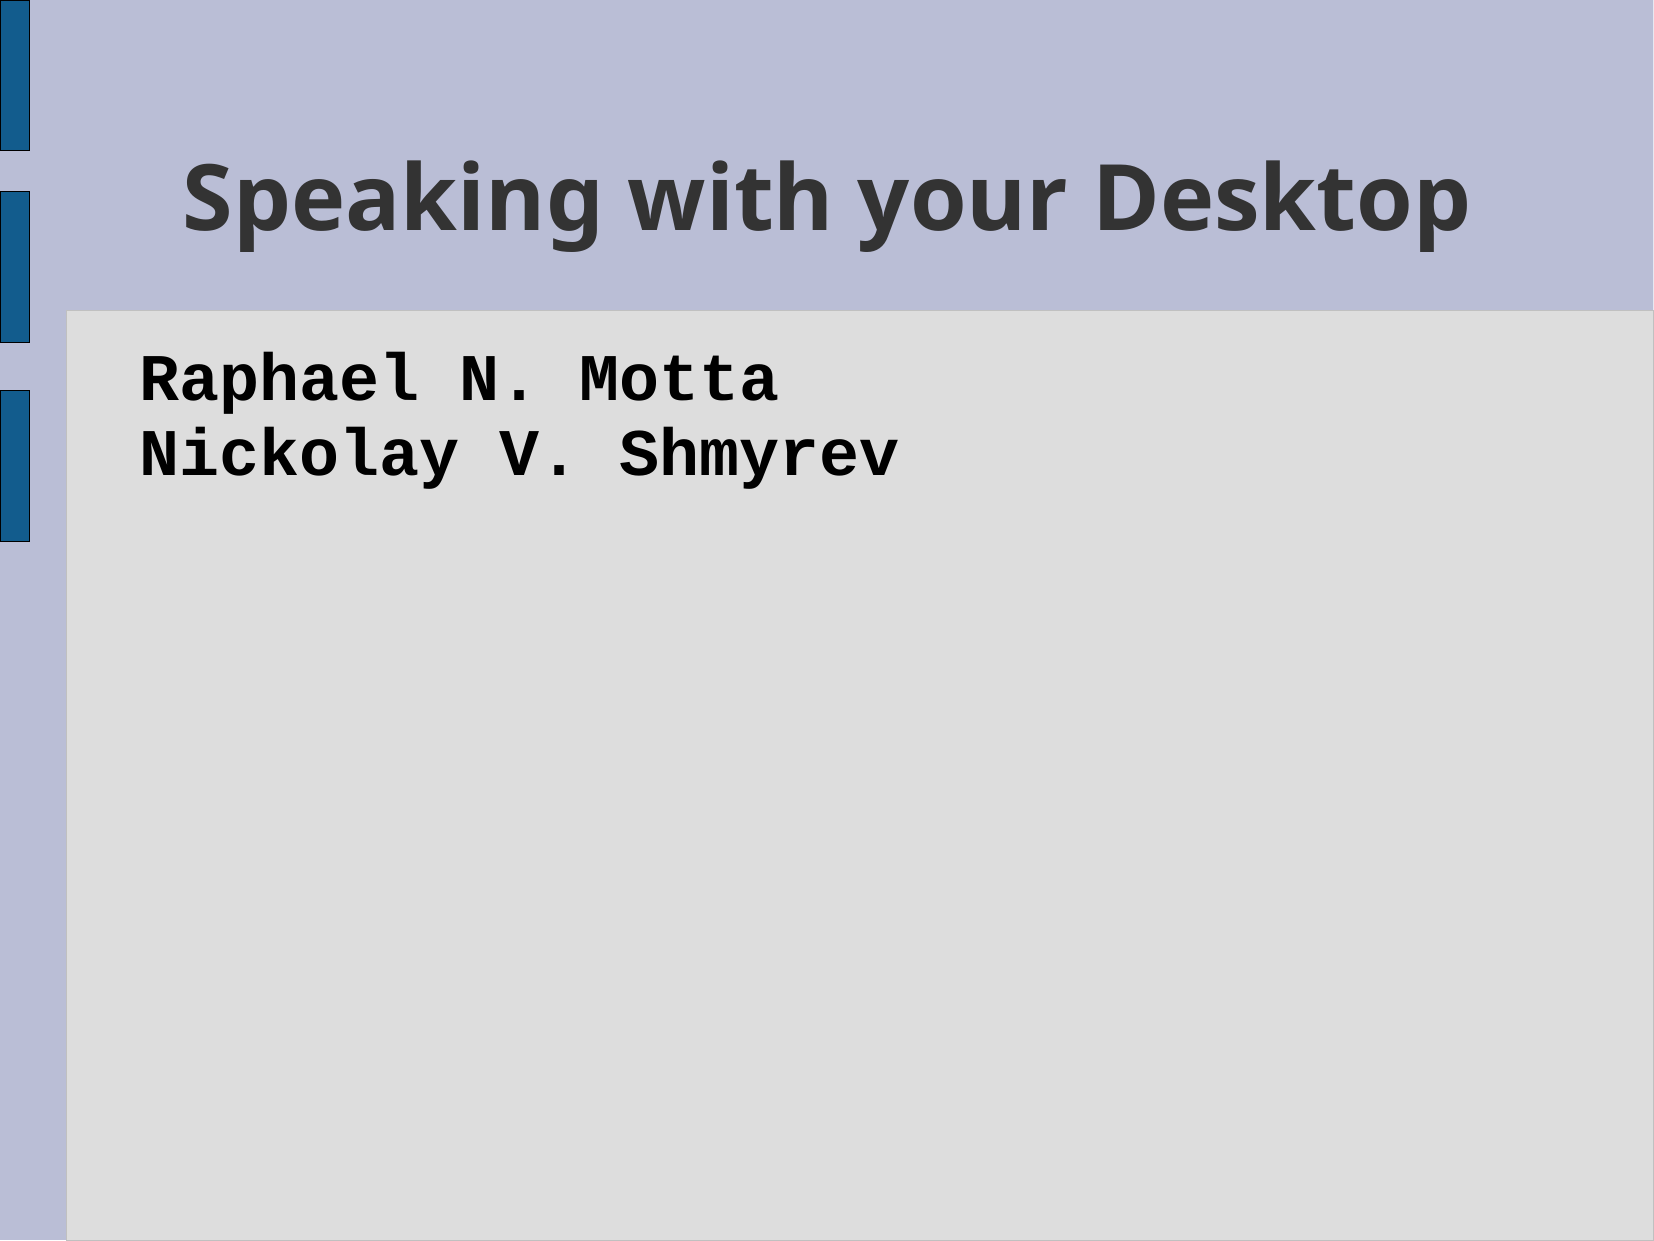

# Speaking with your Desktop
Raphael N. Motta
Nickolay V. Shmyrev